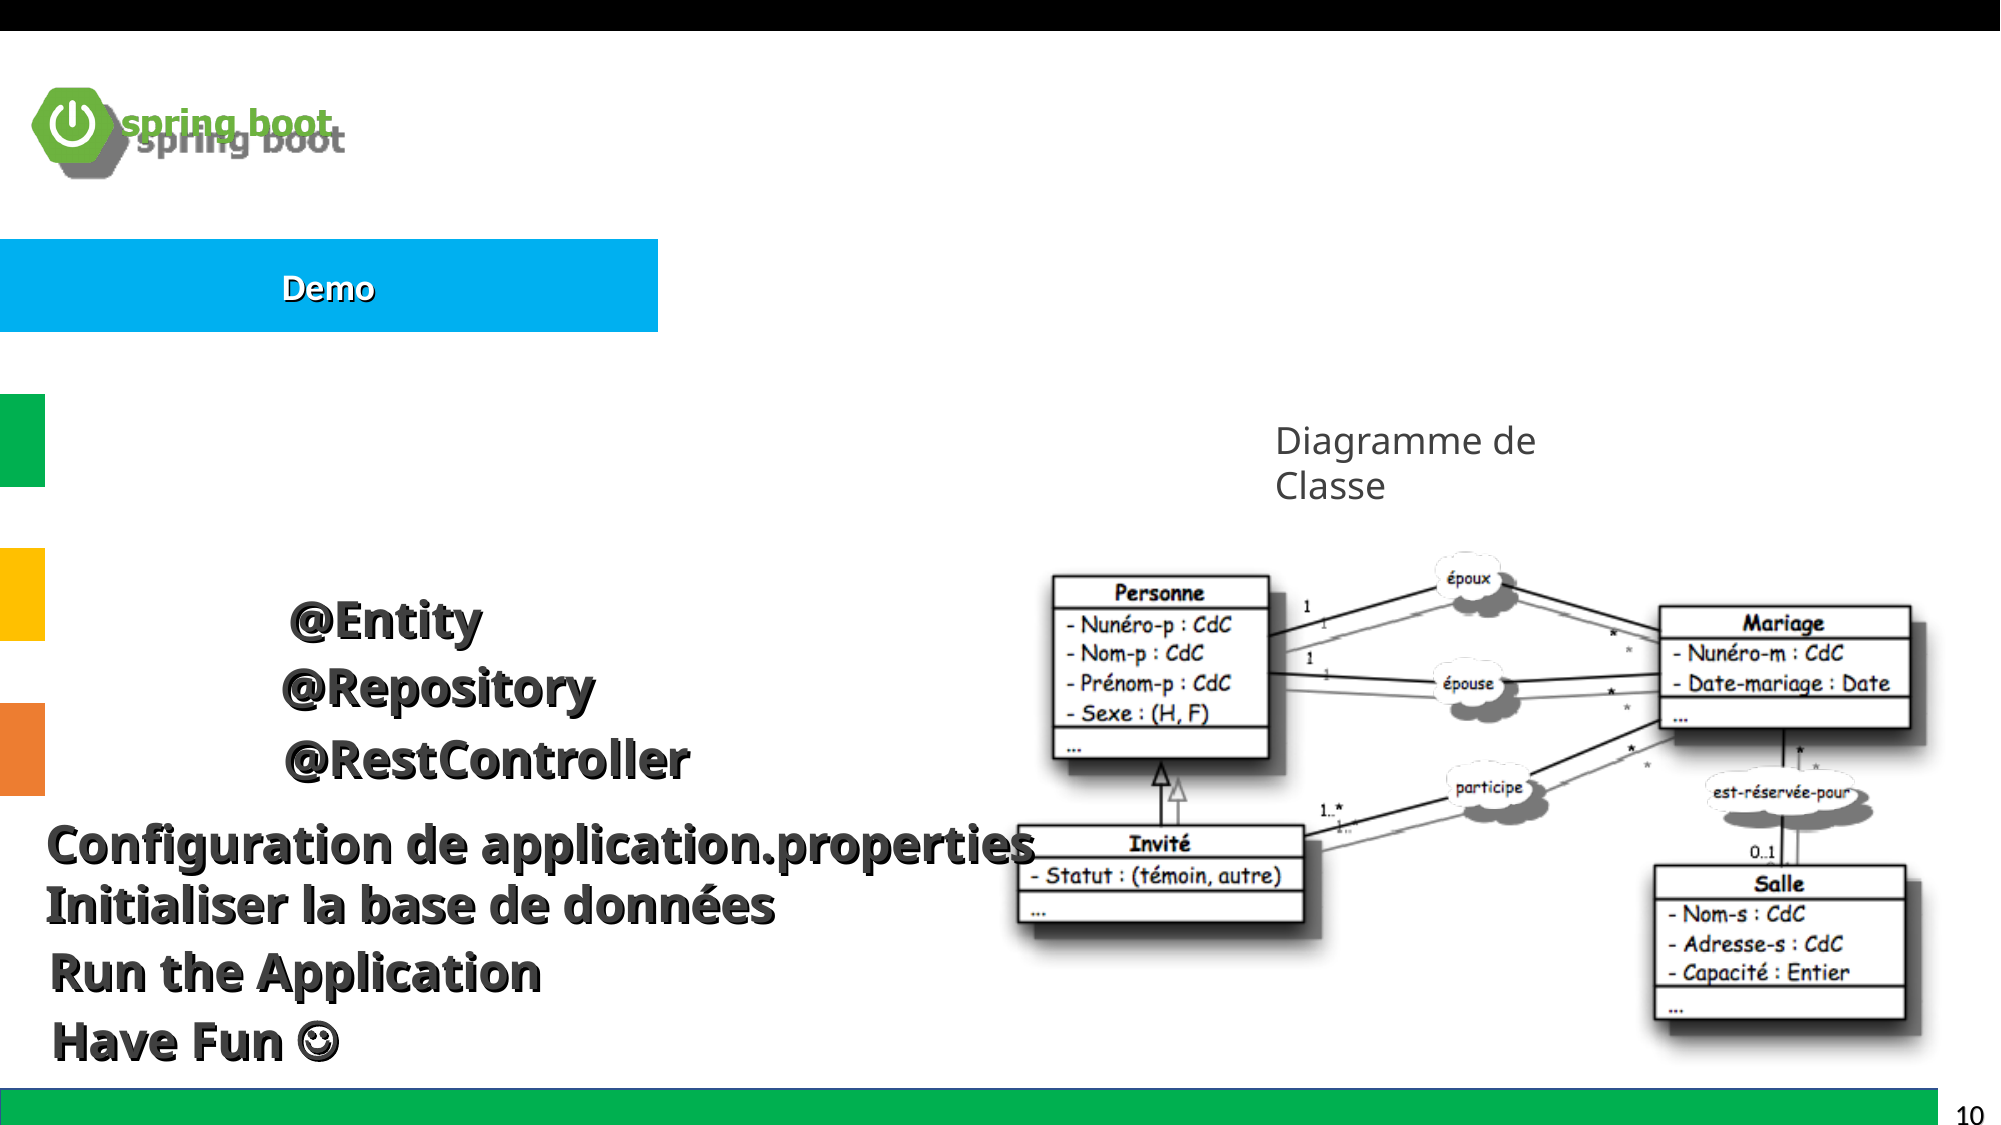

Demo
Diagramme de Classe
@Entity
@Repository
@RestController
Configuration de application.properties
Initialiser la base de données
Run the Application
Have Fun 
10